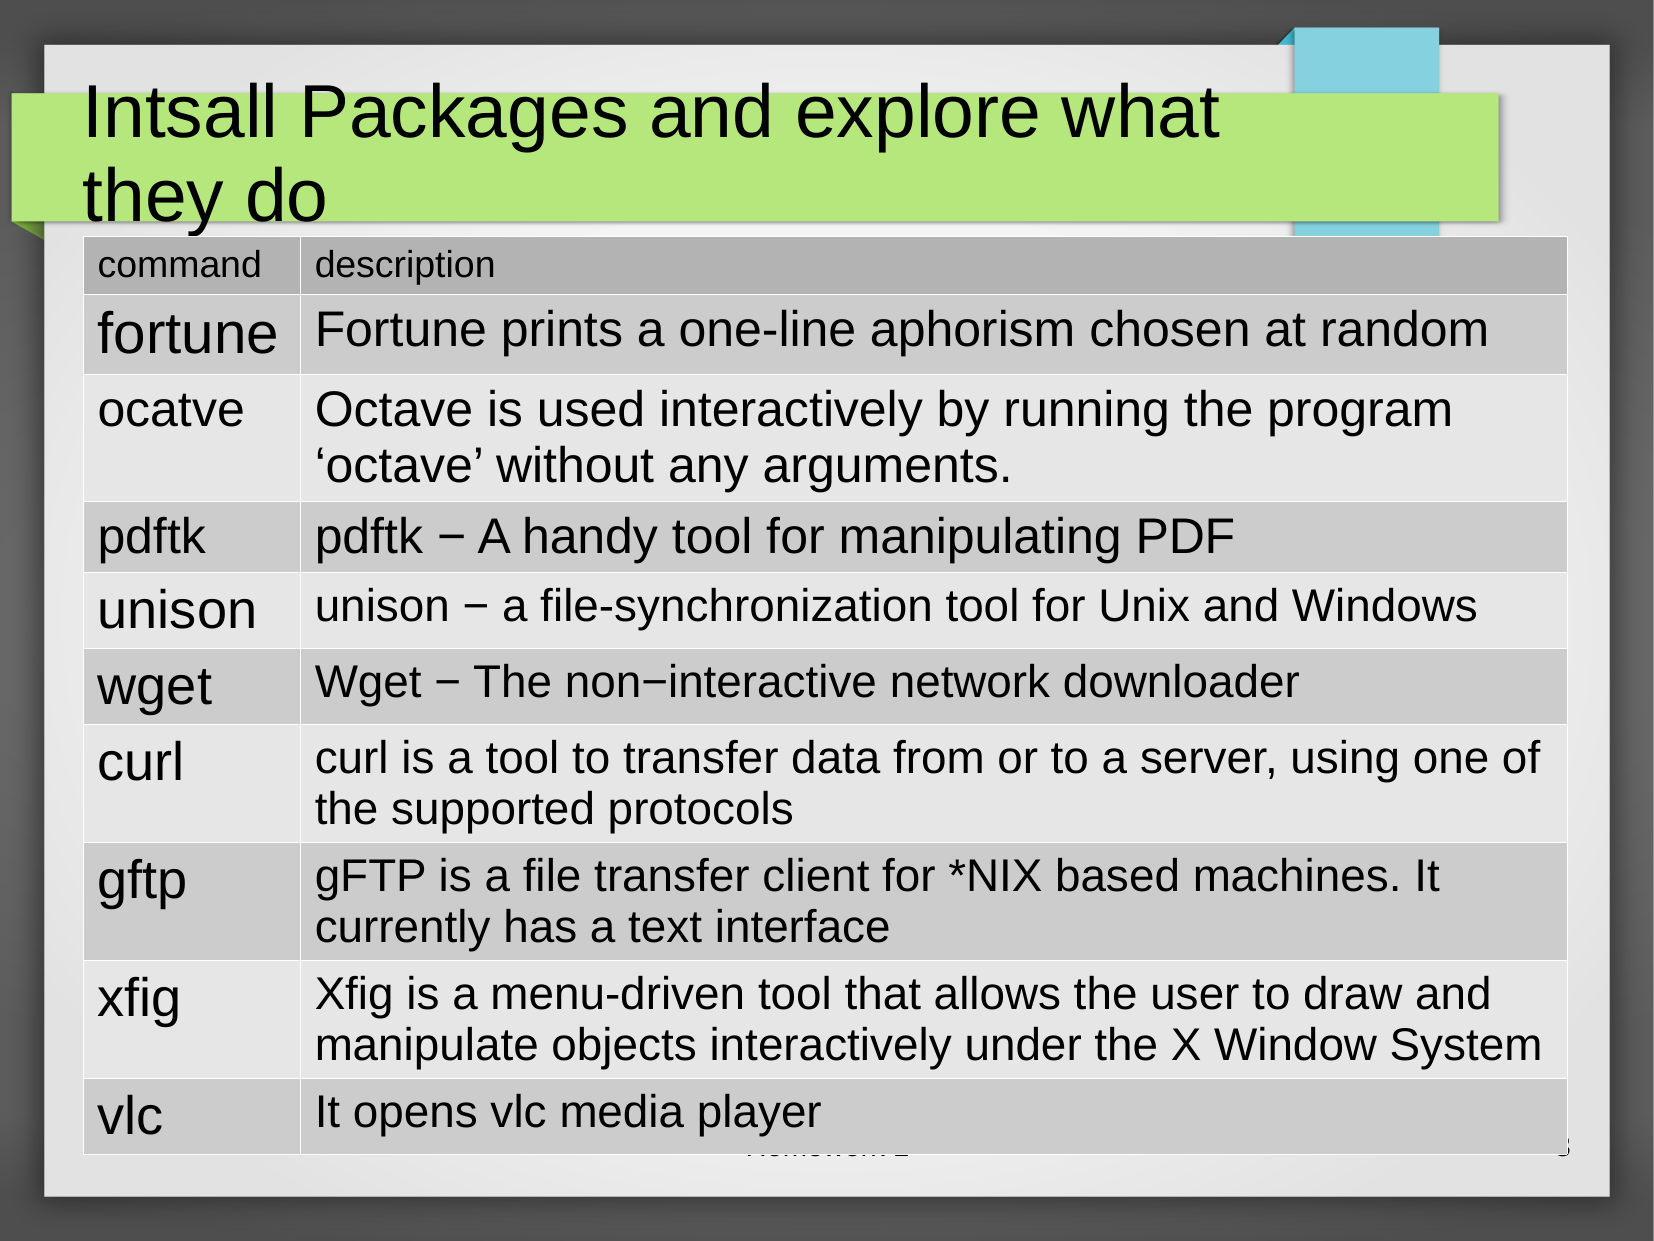

# Intsall Packages and explore what they do
| command | description |
| --- | --- |
| fortune | Fortune prints a one-line aphorism chosen at random |
| ocatve | Octave is used interactively by running the program ‘octave’ without any arguments. |
| pdftk | pdftk − A handy tool for manipulating PDF |
| unison | unison − a file-synchronization tool for Unix and Windows |
| wget | Wget − The non−interactive network downloader |
| curl | curl is a tool to transfer data from or to a server, using one of the supported protocols |
| gftp | gFTP is a file transfer client for \*NIX based machines. It currently has a text interface |
| xfig | Xfig is a menu-driven tool that allows the user to draw and manipulate objects interactively under the X Window System |
| vlc | It opens vlc media player |
Homework 1
3